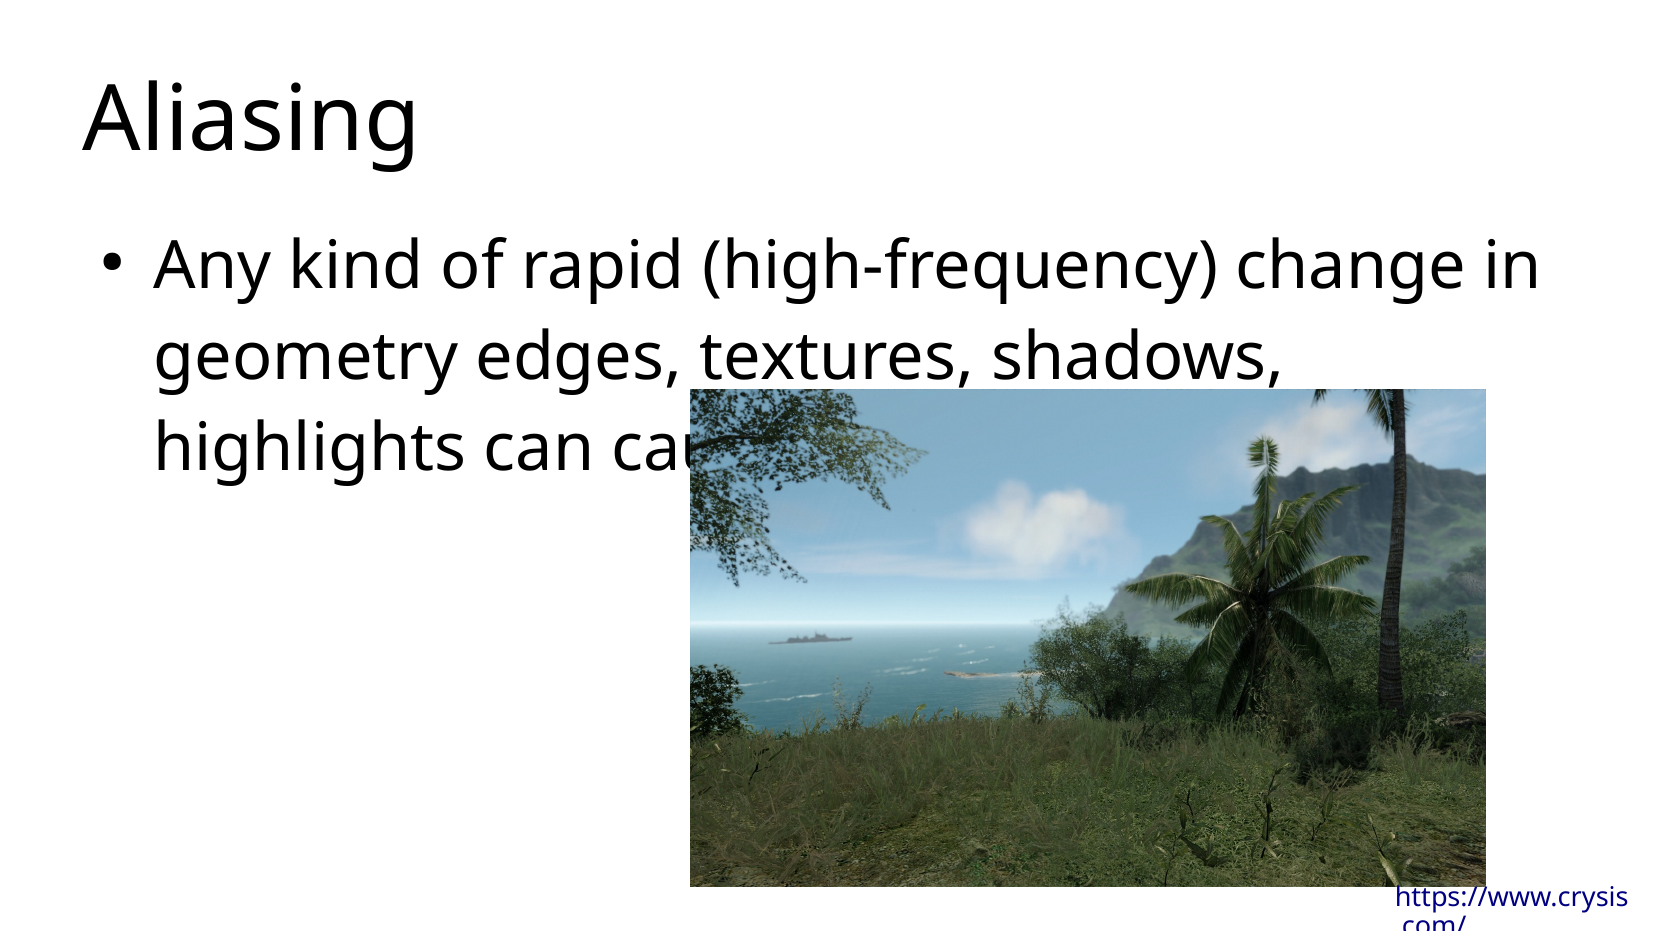

# Aliasing
Any kind of rapid (high-frequency) change in geometry edges, textures, shadows, highlights can cause aliasing.
https://www.crysis.com/